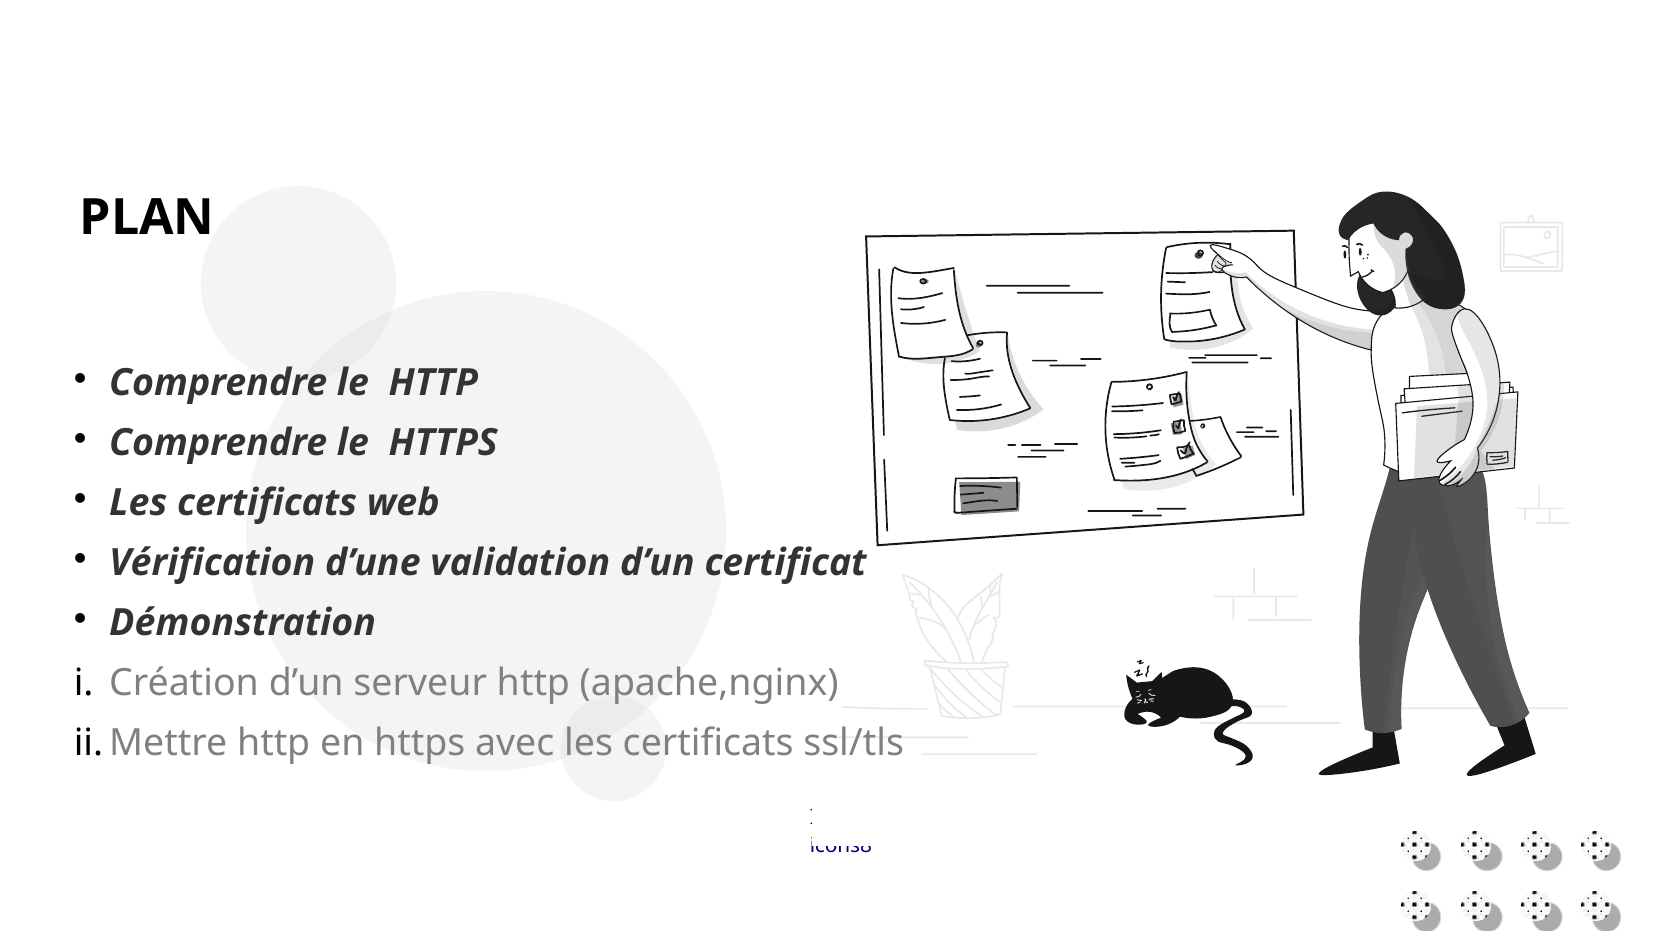

PLAN
Comprendre le HTTP
Comprendre le HTTPS
Les certificats web
Vérification d’une validation d’un certificat
Démonstration
Création d’un serveur http (apache,nginx)
Mettre http en https avec les certificats ssl/tls
dfndlfdlfgdlfgldfkg